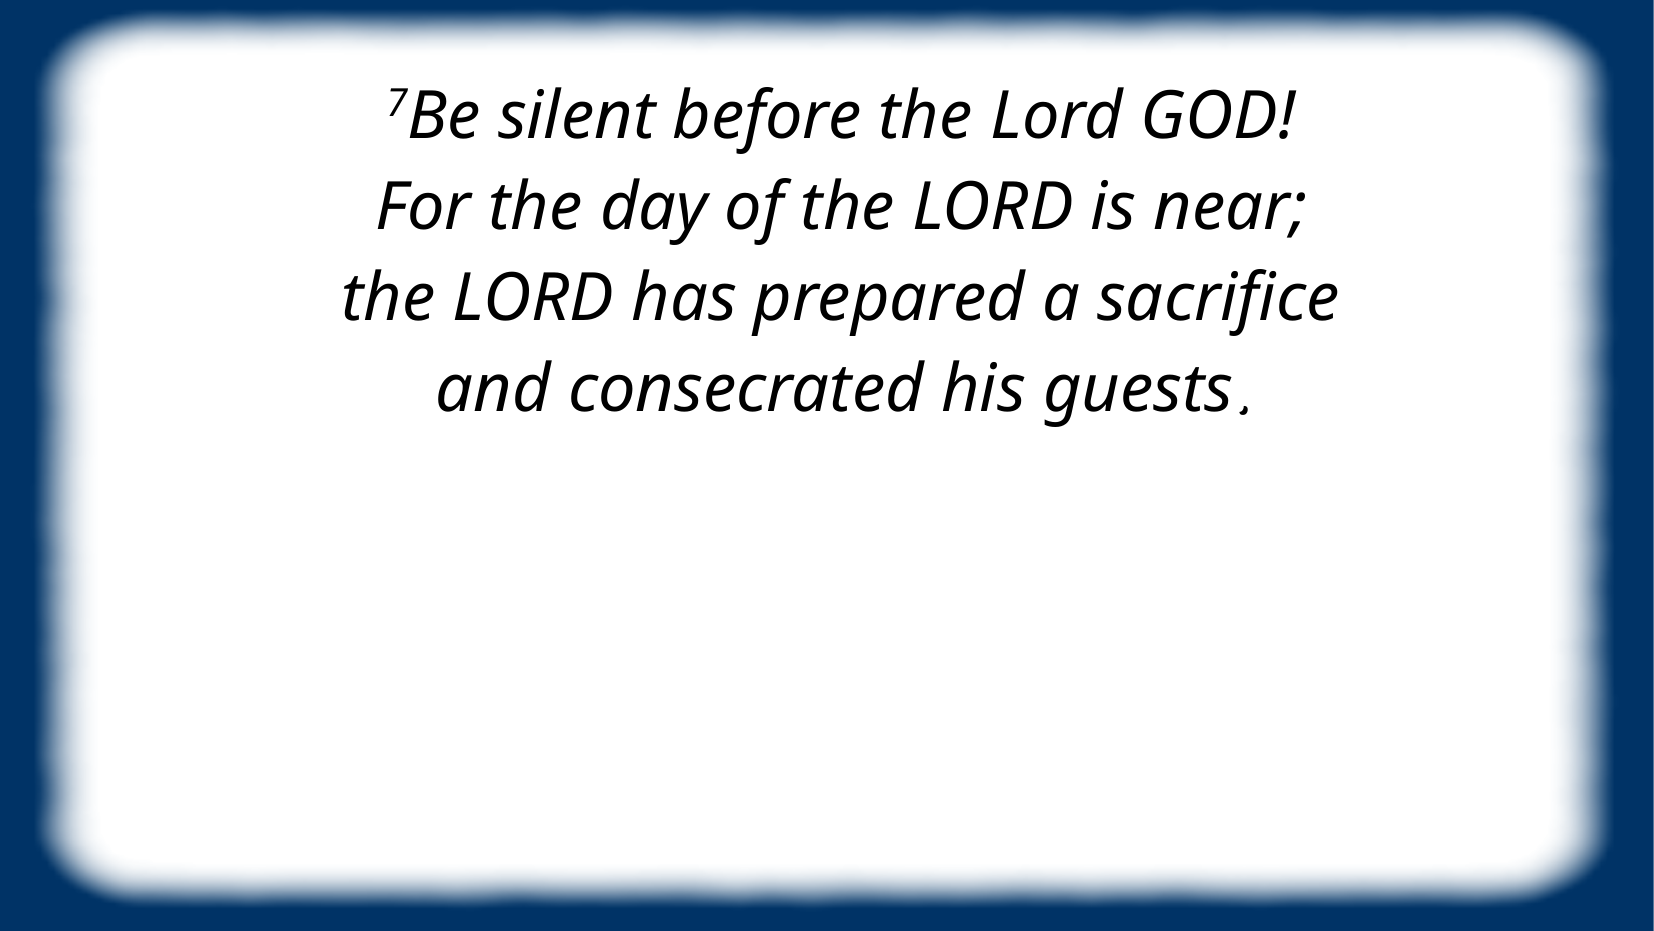

7Be silent before the Lord GOD!
For the day of the LORD is near;
 the LORD has prepared a sacrifice
 and consecrated his guests.